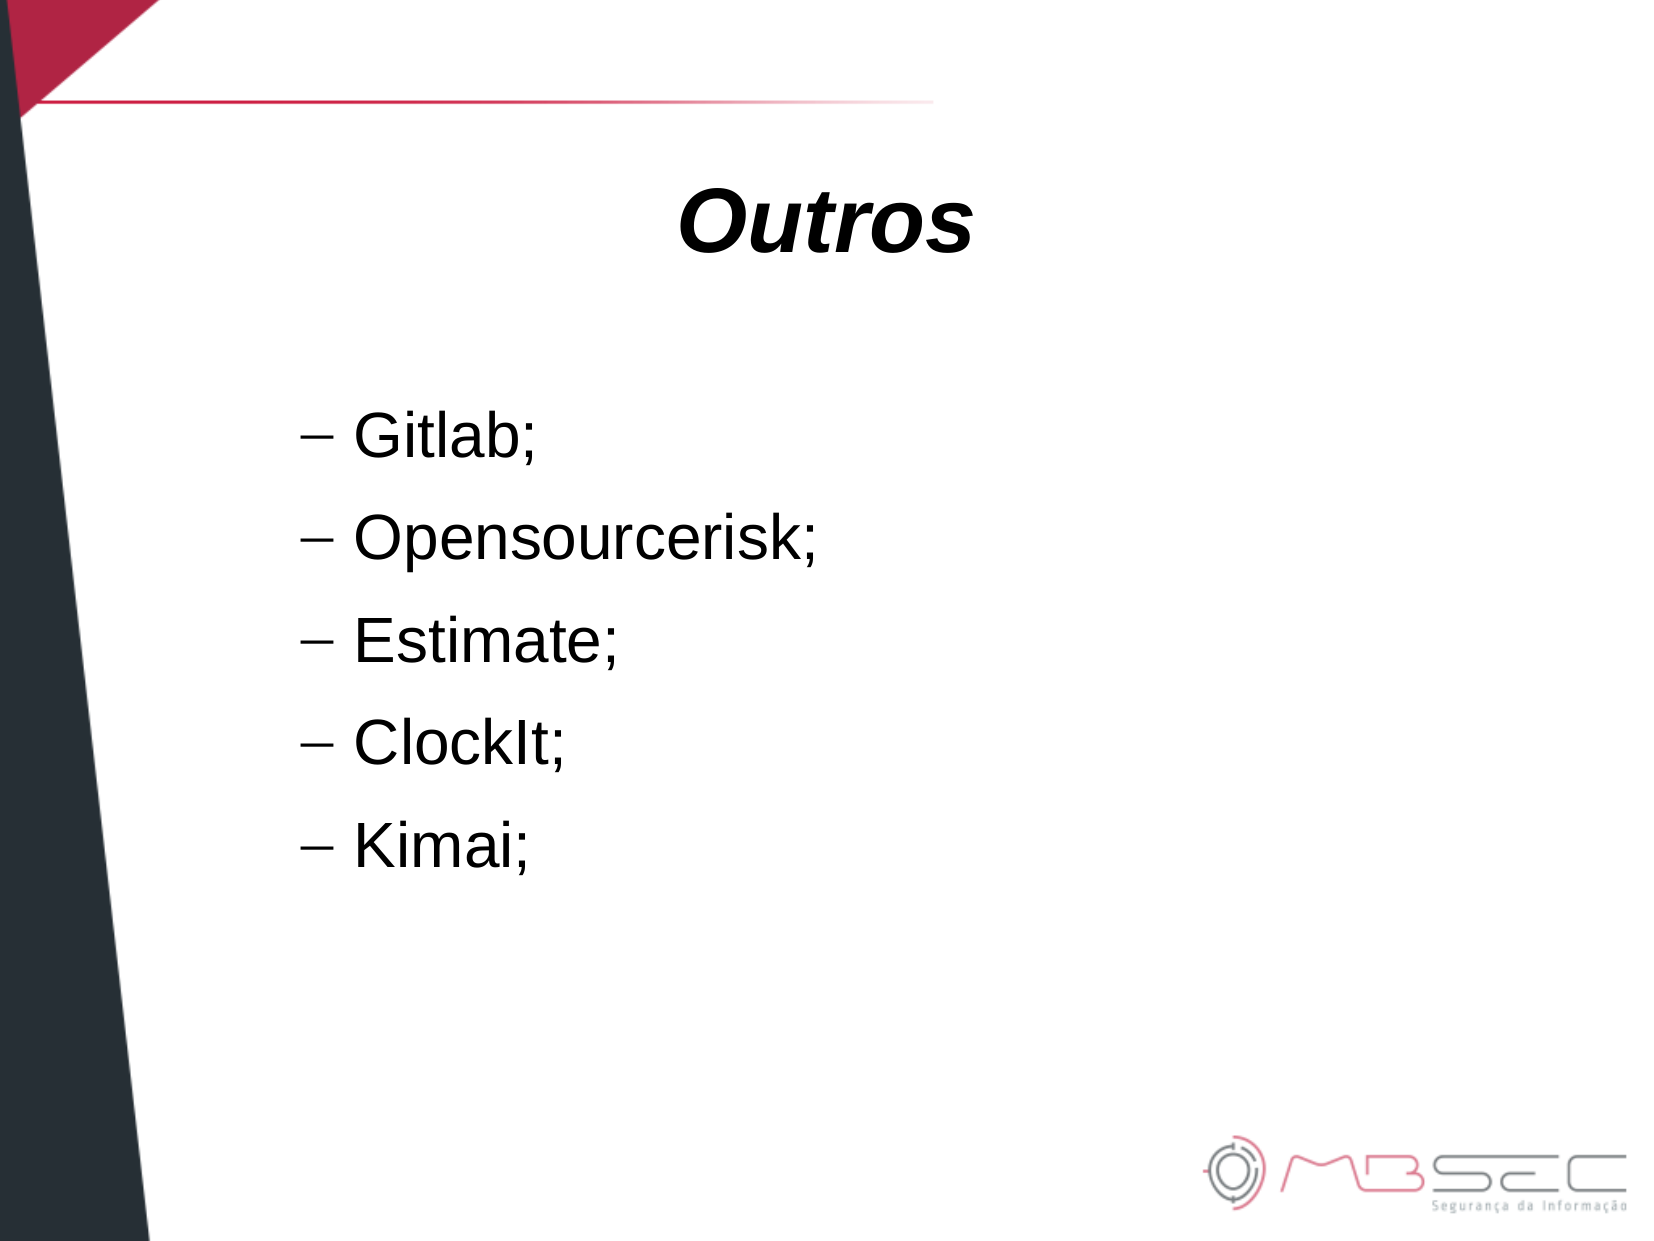

Outros
# Gitlab;
Opensourcerisk;
Estimate;
ClockIt;
Kimai;